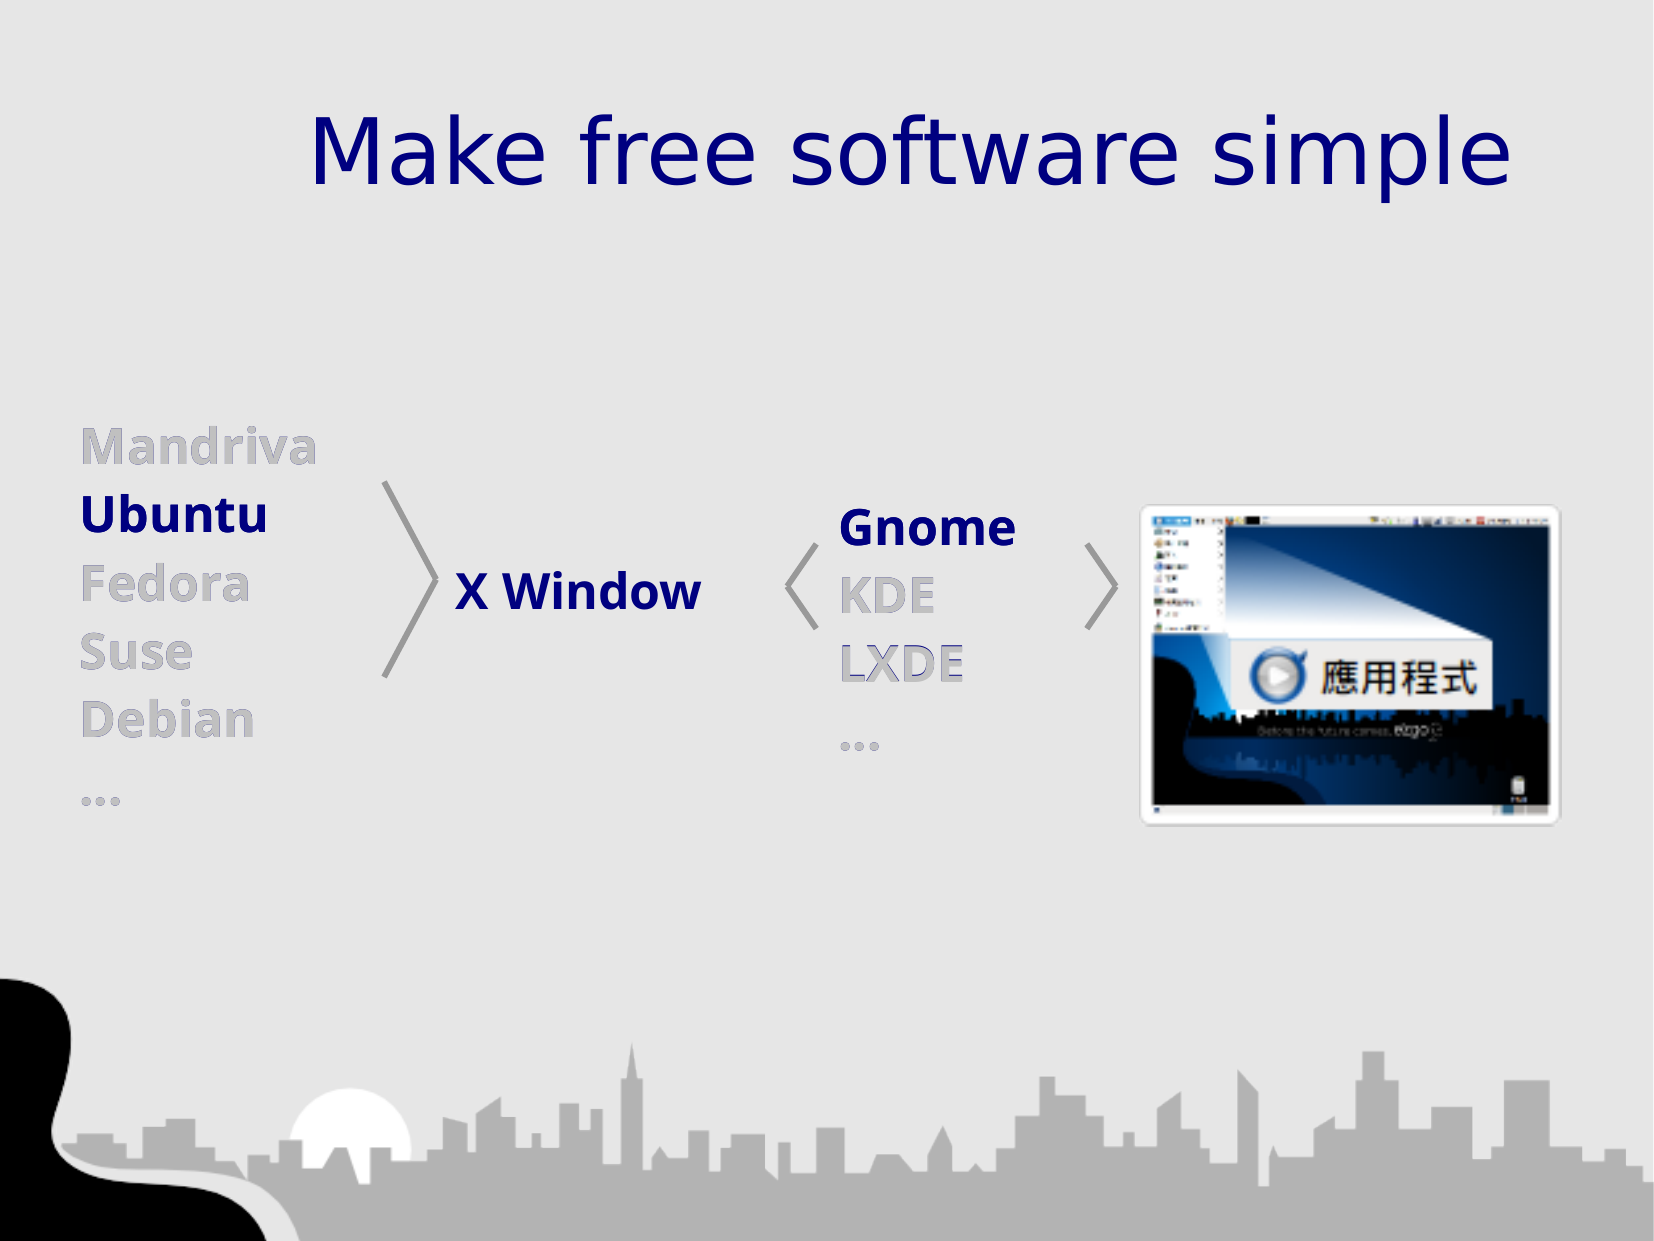

# Make free software simple
Mandriva
Ubuntu
Fedora
Suse
Debian
...
Mandriva
Ubuntu
Fedora
Suse
Debian
...
Gnome
KDE
LXDE
...
Gnome
KDE
LXDE
...
X Window
13